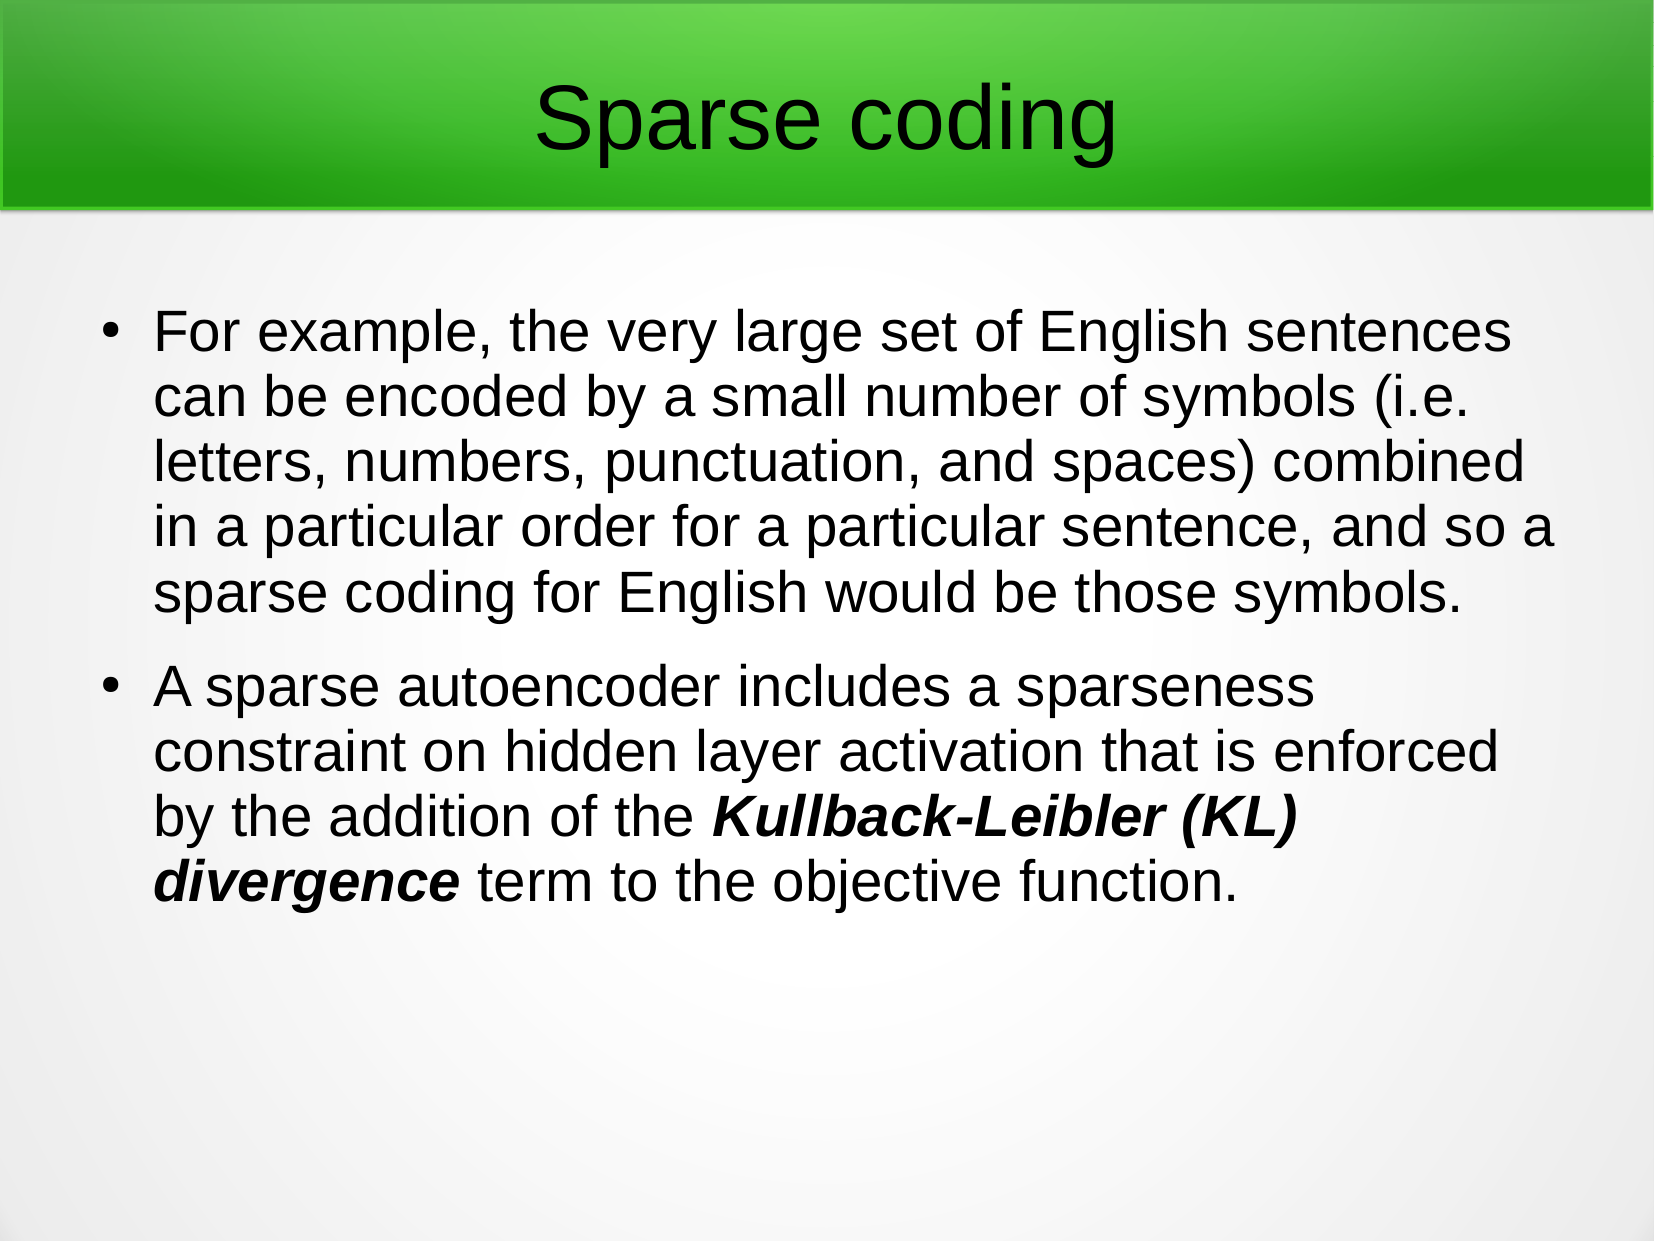

# Sparse coding
For example, the very large set of English sentences can be encoded by a small number of symbols (i.e. letters, numbers, punctuation, and spaces) combined in a particular order for a particular sentence, and so a sparse coding for English would be those symbols.
A sparse autoencoder includes a sparseness constraint on hidden layer activation that is enforced by the addition of the Kullback-Leibler (KL) divergence term to the objective function.